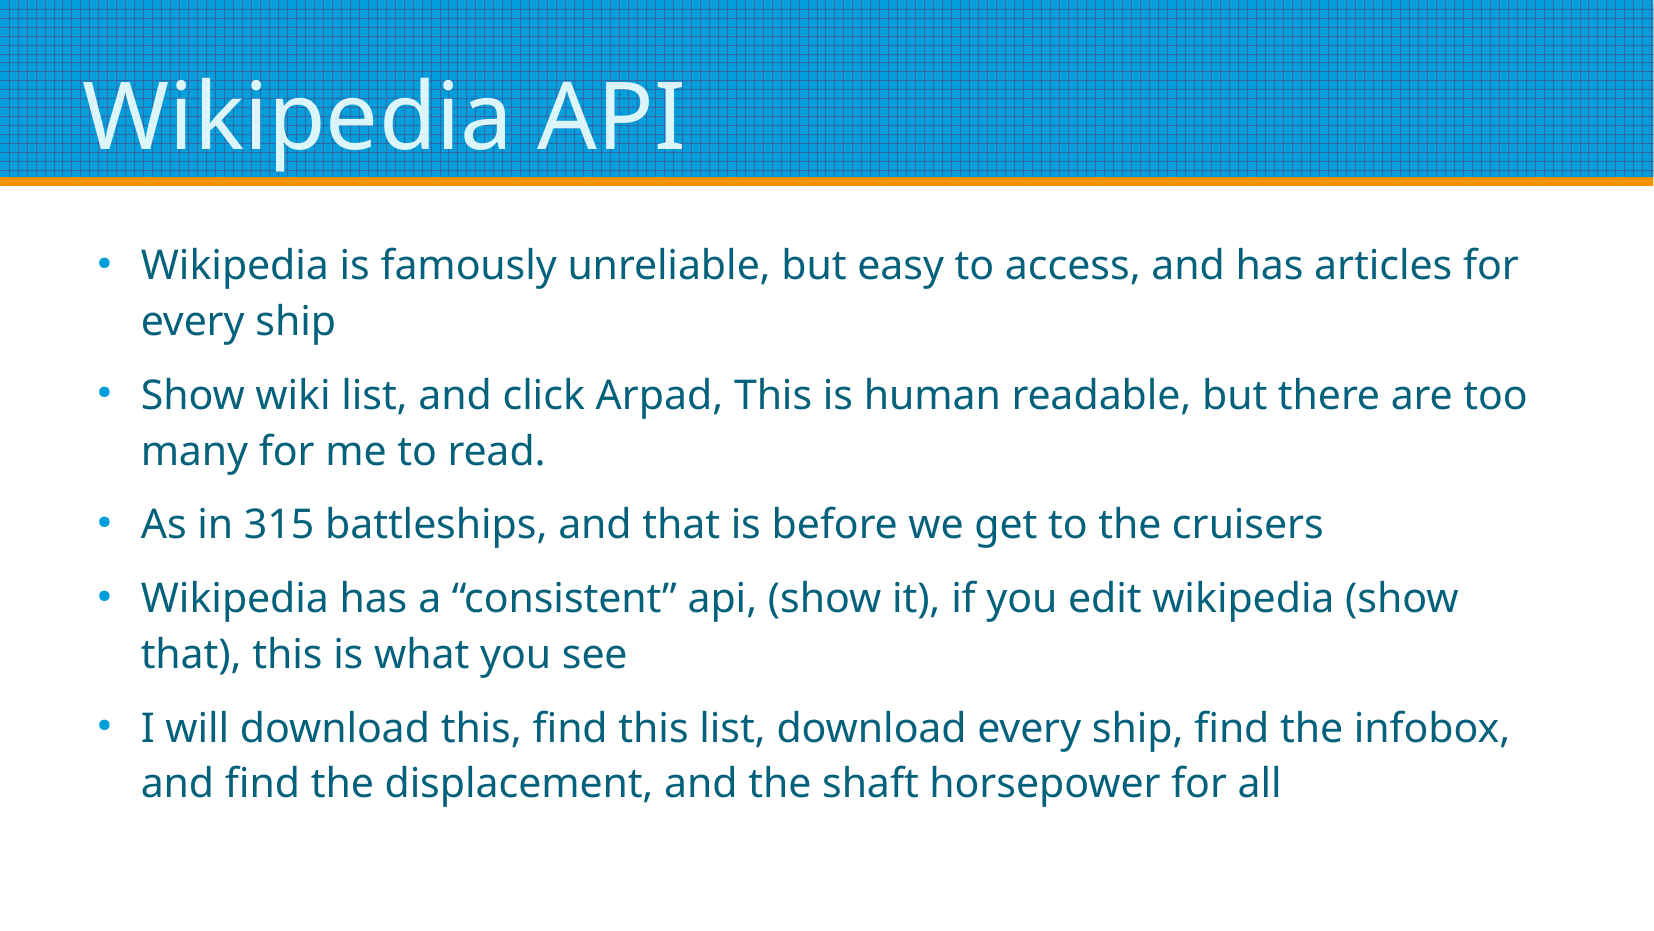

# Wikipedia API
Wikipedia is famously unreliable, but easy to access, and has articles for every ship
Show wiki list, and click Arpad, This is human readable, but there are too many for me to read.
As in 315 battleships, and that is before we get to the cruisers
Wikipedia has a “consistent” api, (show it), if you edit wikipedia (show that), this is what you see
I will download this, find this list, download every ship, find the infobox, and find the displacement, and the shaft horsepower for all